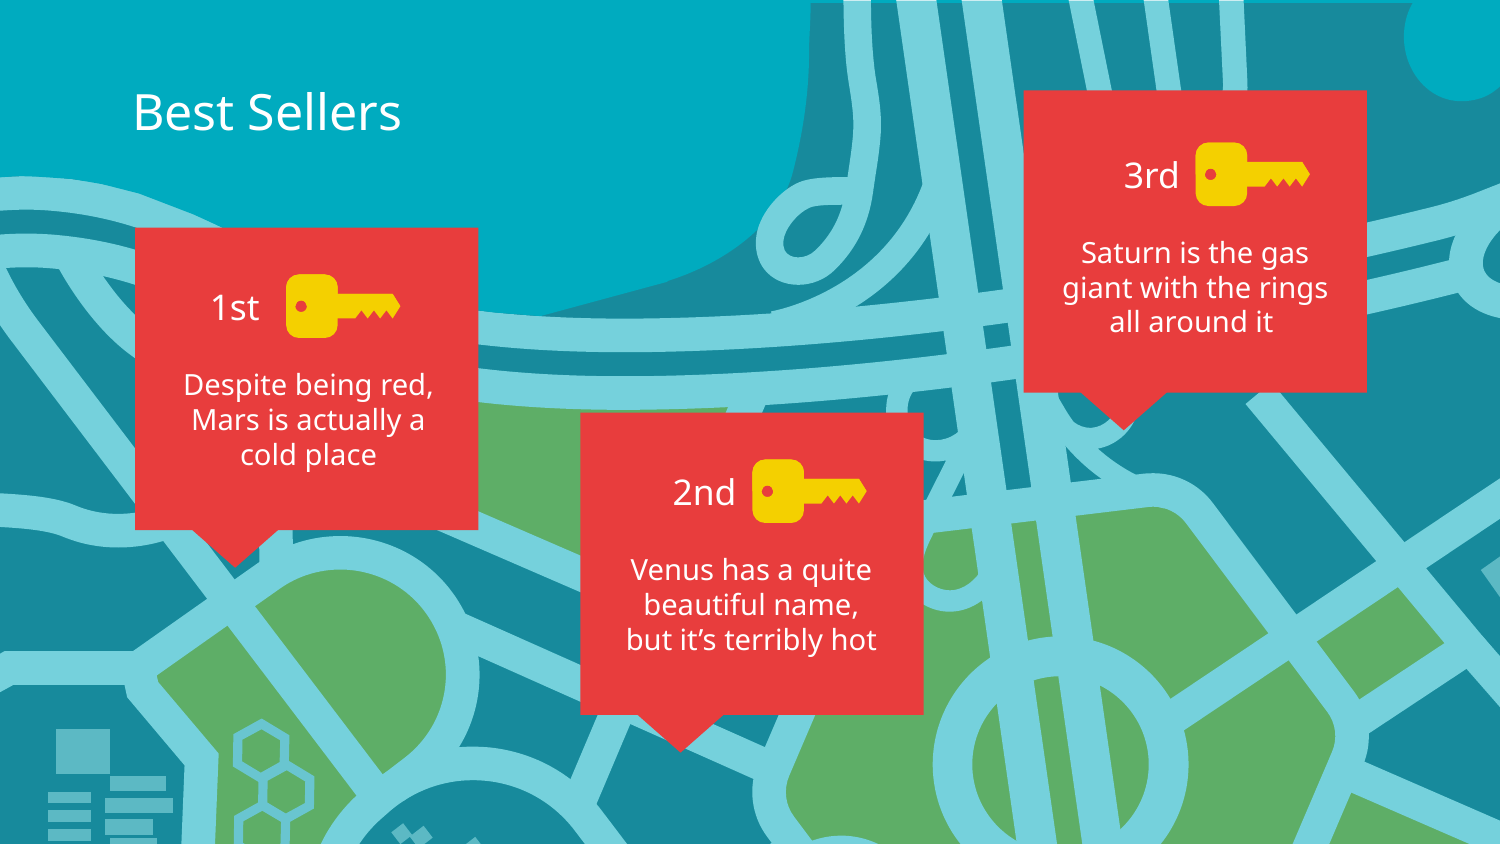

# Best Sellers
3rd
Saturn is the gas giant with the rings all around it
1st
Despite being red, Mars is actually a cold place
2nd
Venus has a quite beautiful name, but it’s terribly hot